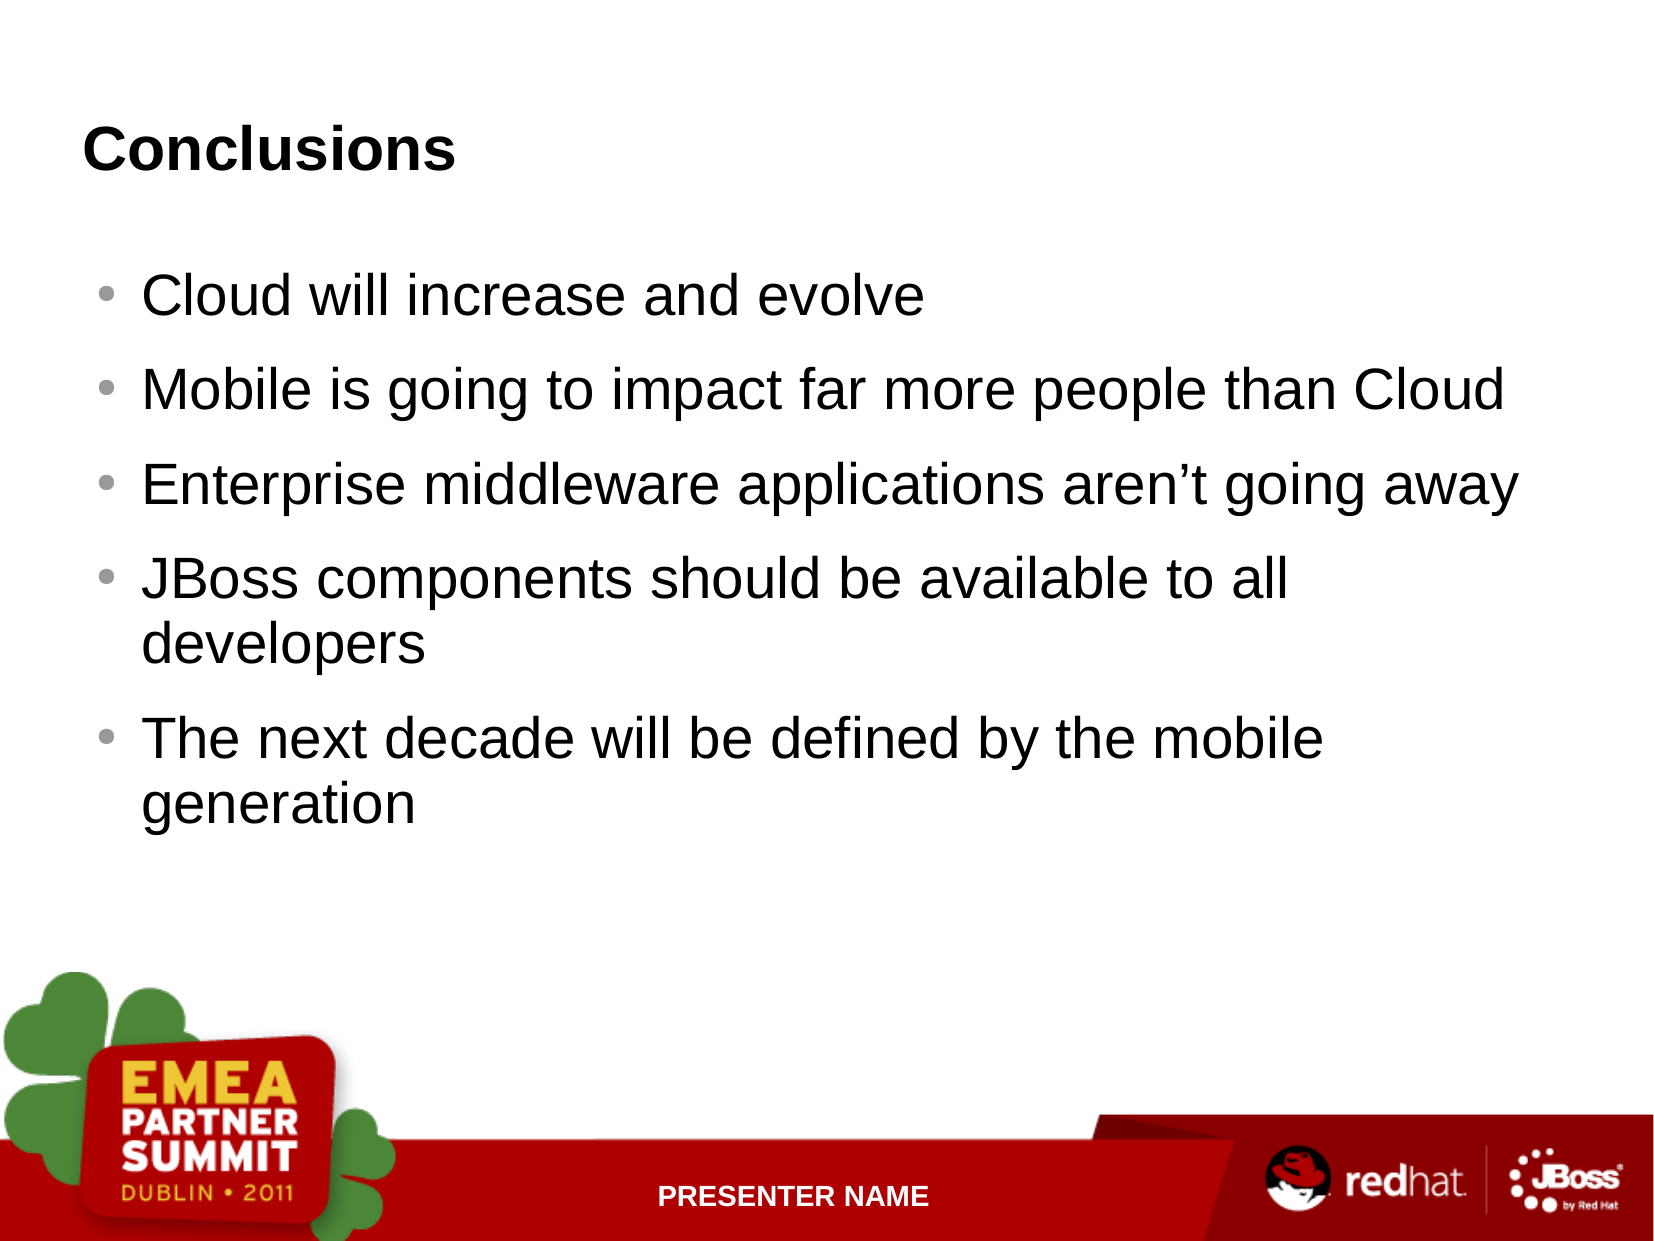

# Conclusions
Cloud will increase and evolve
Mobile is going to impact far more people than Cloud
Enterprise middleware applications aren’t going away
JBoss components should be available to all developers
The next decade will be defined by the mobile generation